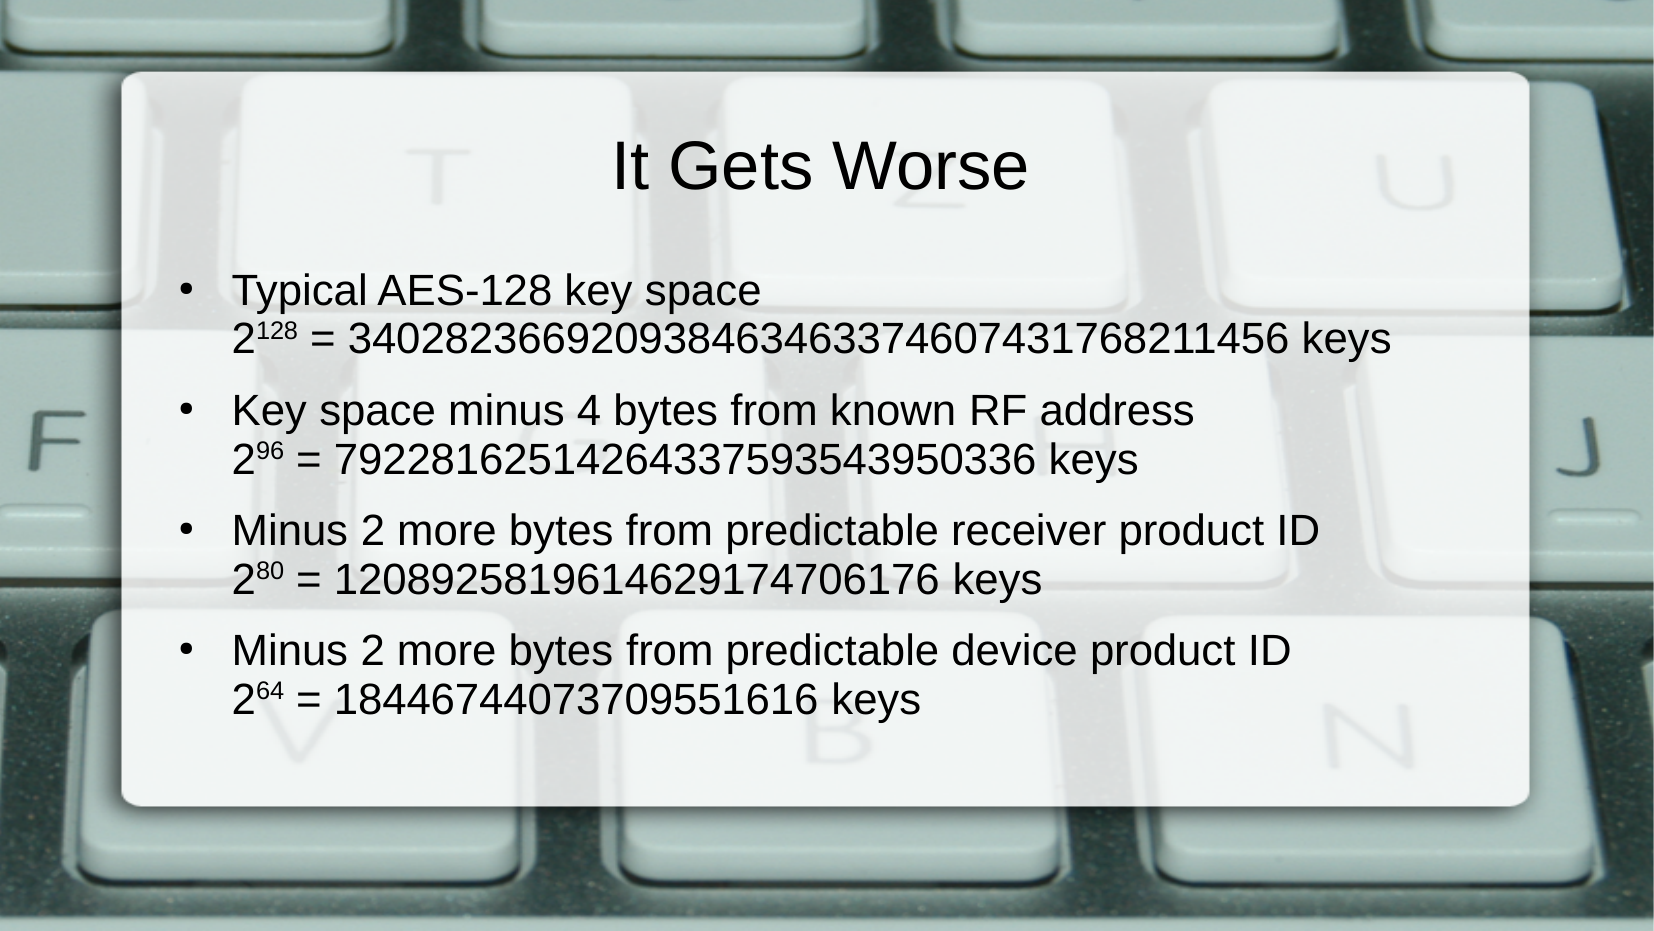

# It Gets Worse
Typical AES-128 key space
2128 = 340282366920938463463374607431768211456 keys
Key space minus 4 bytes from known RF address
296 = 79228162514264337593543950336 keys
Minus 2 more bytes from predictable receiver product ID
280 = 1208925819614629174706176 keys
Minus 2 more bytes from predictable device product ID
264 = 18446744073709551616 keys